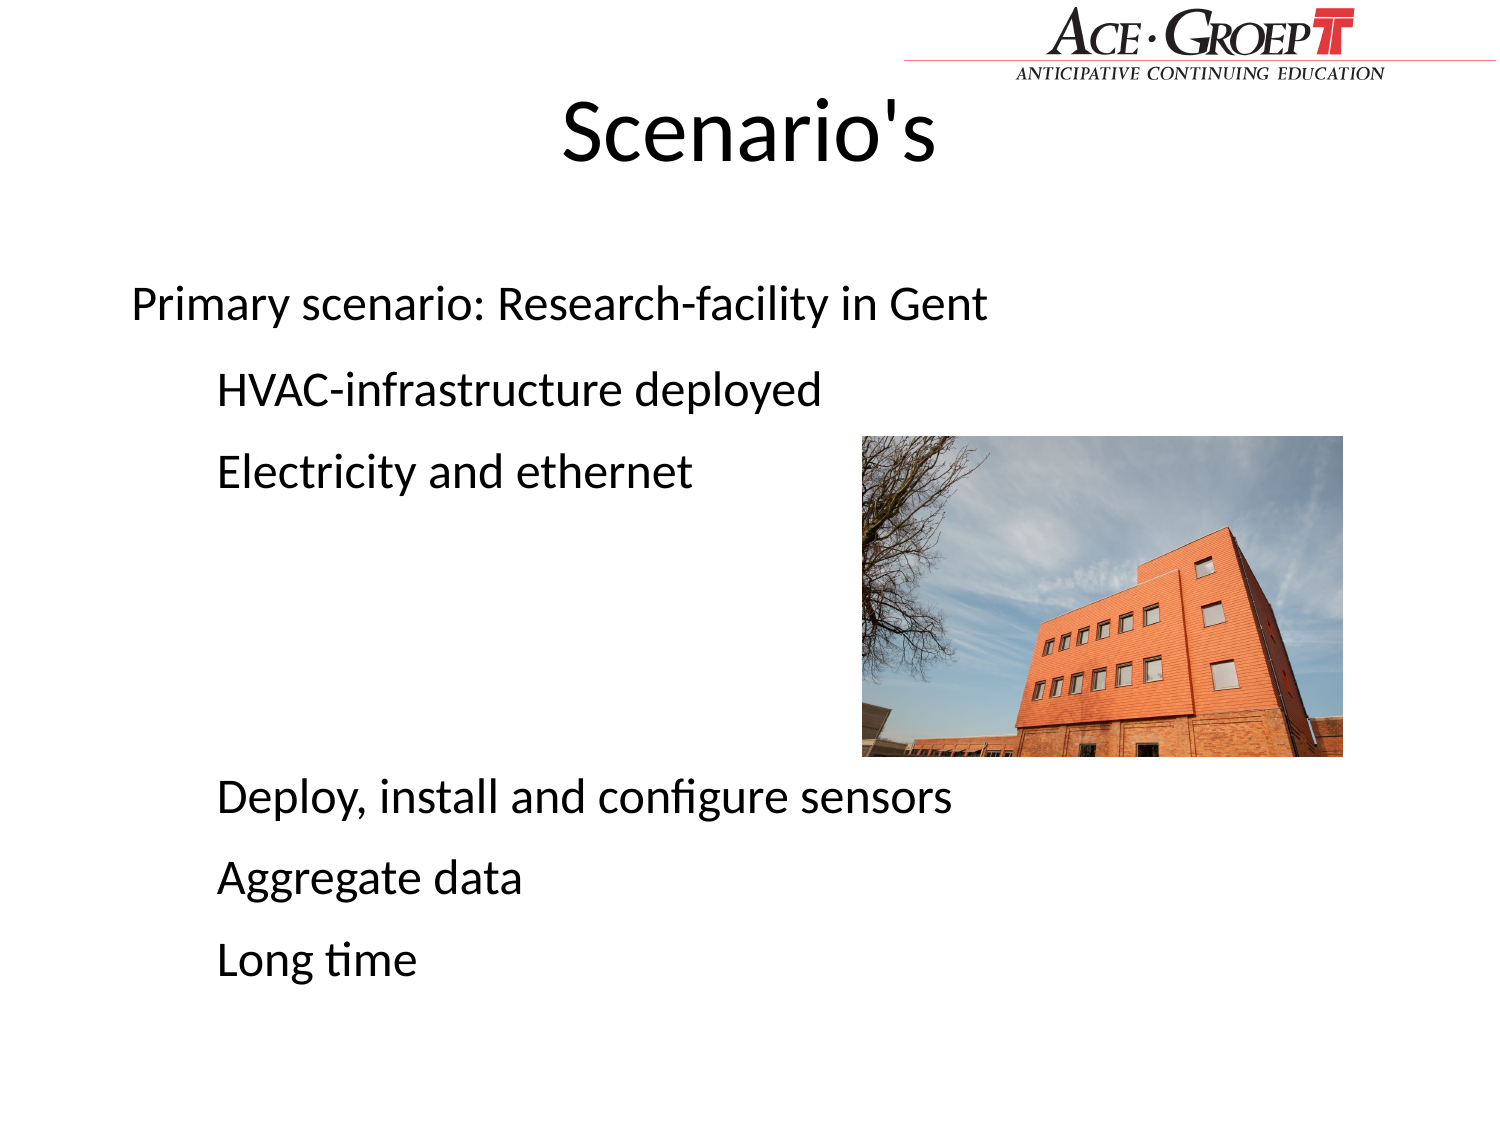

# Scenario's
Primary scenario: Research-facility in Gent
HVAC-infrastructure deployed
Electricity and ethernet
Deploy, install and configure sensors
Aggregate data
Long time